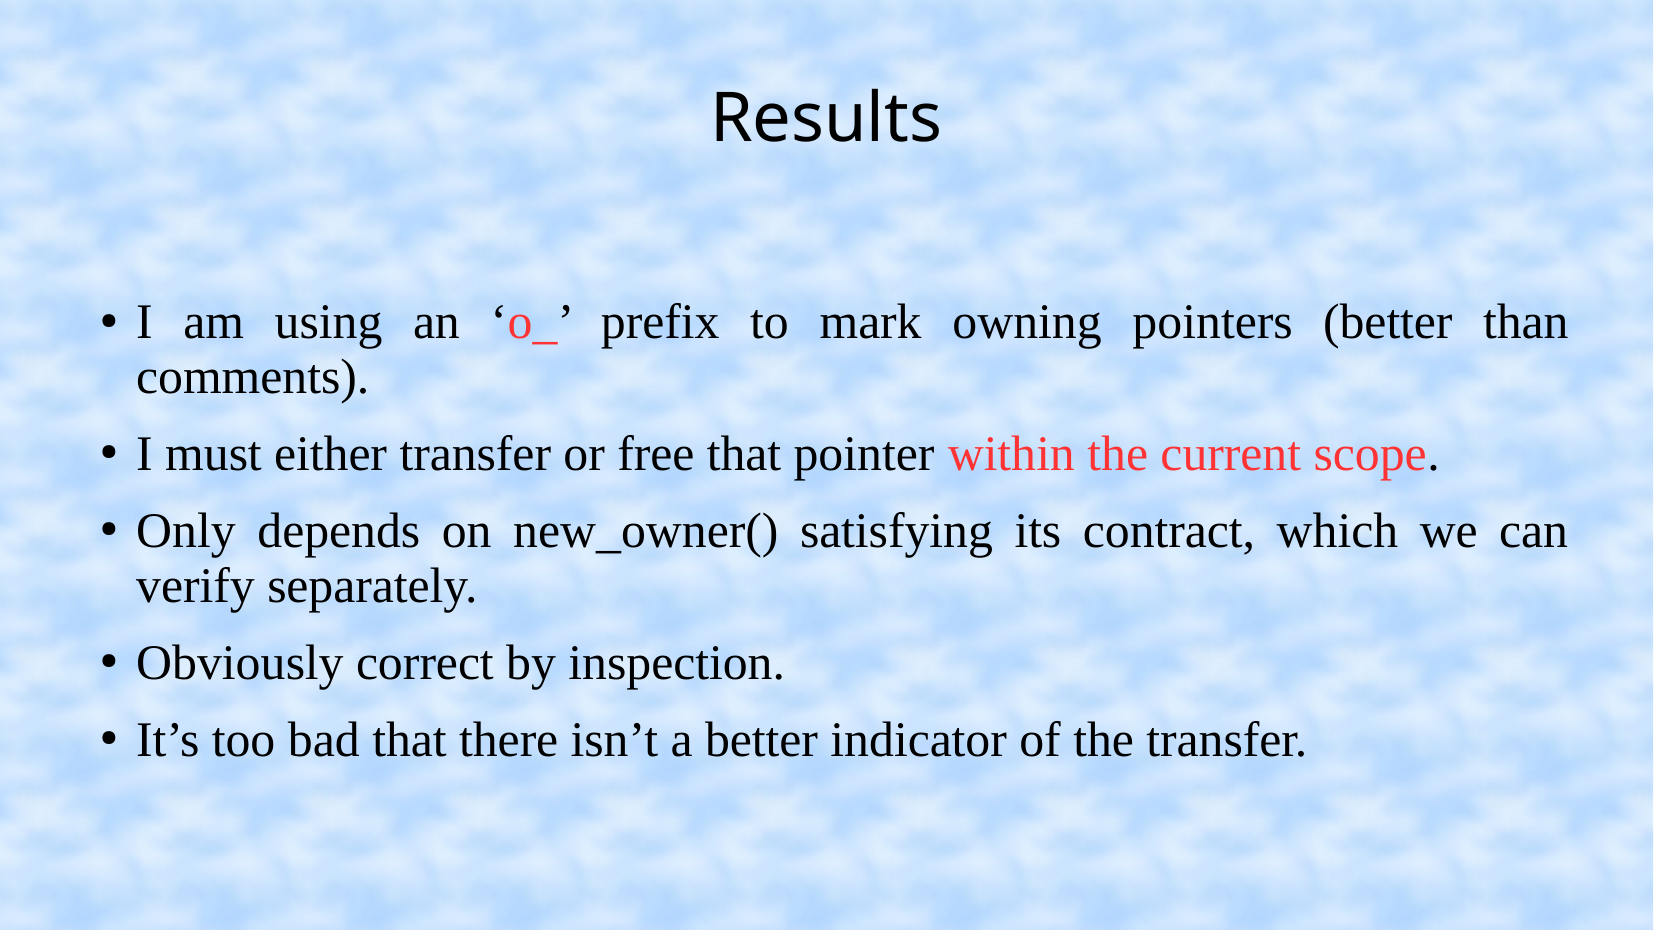

# Results
I am using an ‘o_’ prefix to mark owning pointers (better than comments).
I must either transfer or free that pointer within the current scope.
Only depends on new_owner() satisfying its contract, which we can verify separately.
Obviously correct by inspection.
It’s too bad that there isn’t a better indicator of the transfer.